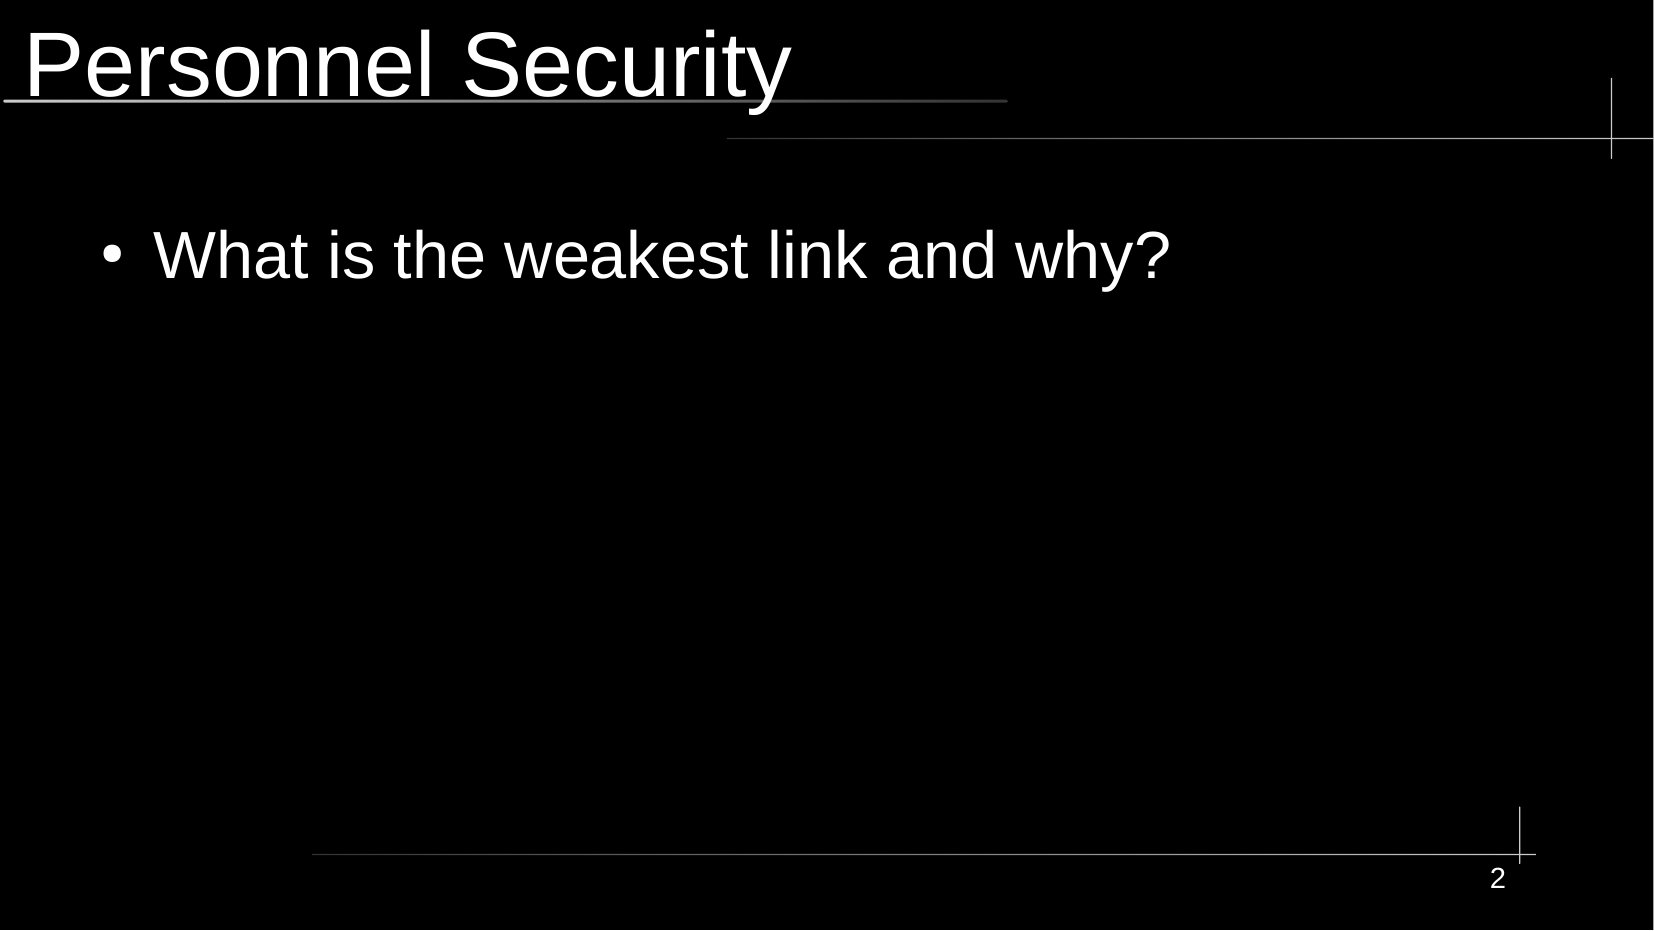

# Personnel Security
What is the weakest link and why?
2